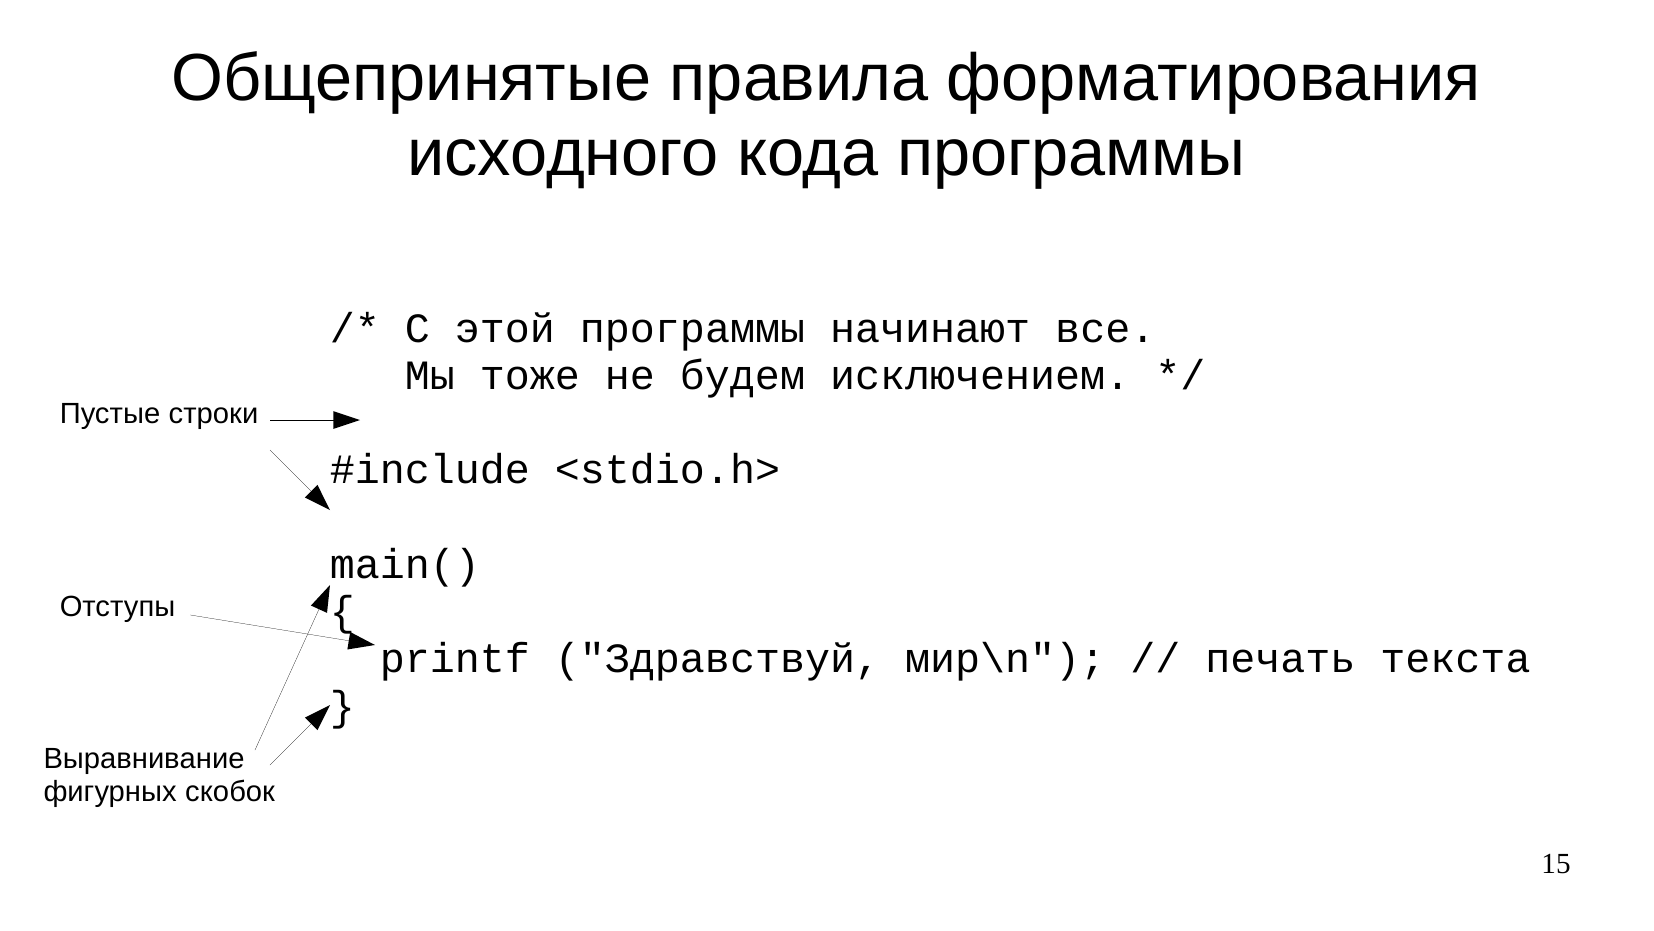

# Общепринятые правила форматирования исходного кода программы
/* С этой программы начинают все.
	Мы тоже не будем исключением. */
#include <stdio.h>
main()
{
 printf ("Здравствуй, мир\n"); // печать текста
}
Пустые строки
Отступы
Выравнивание фигурных скобок
15